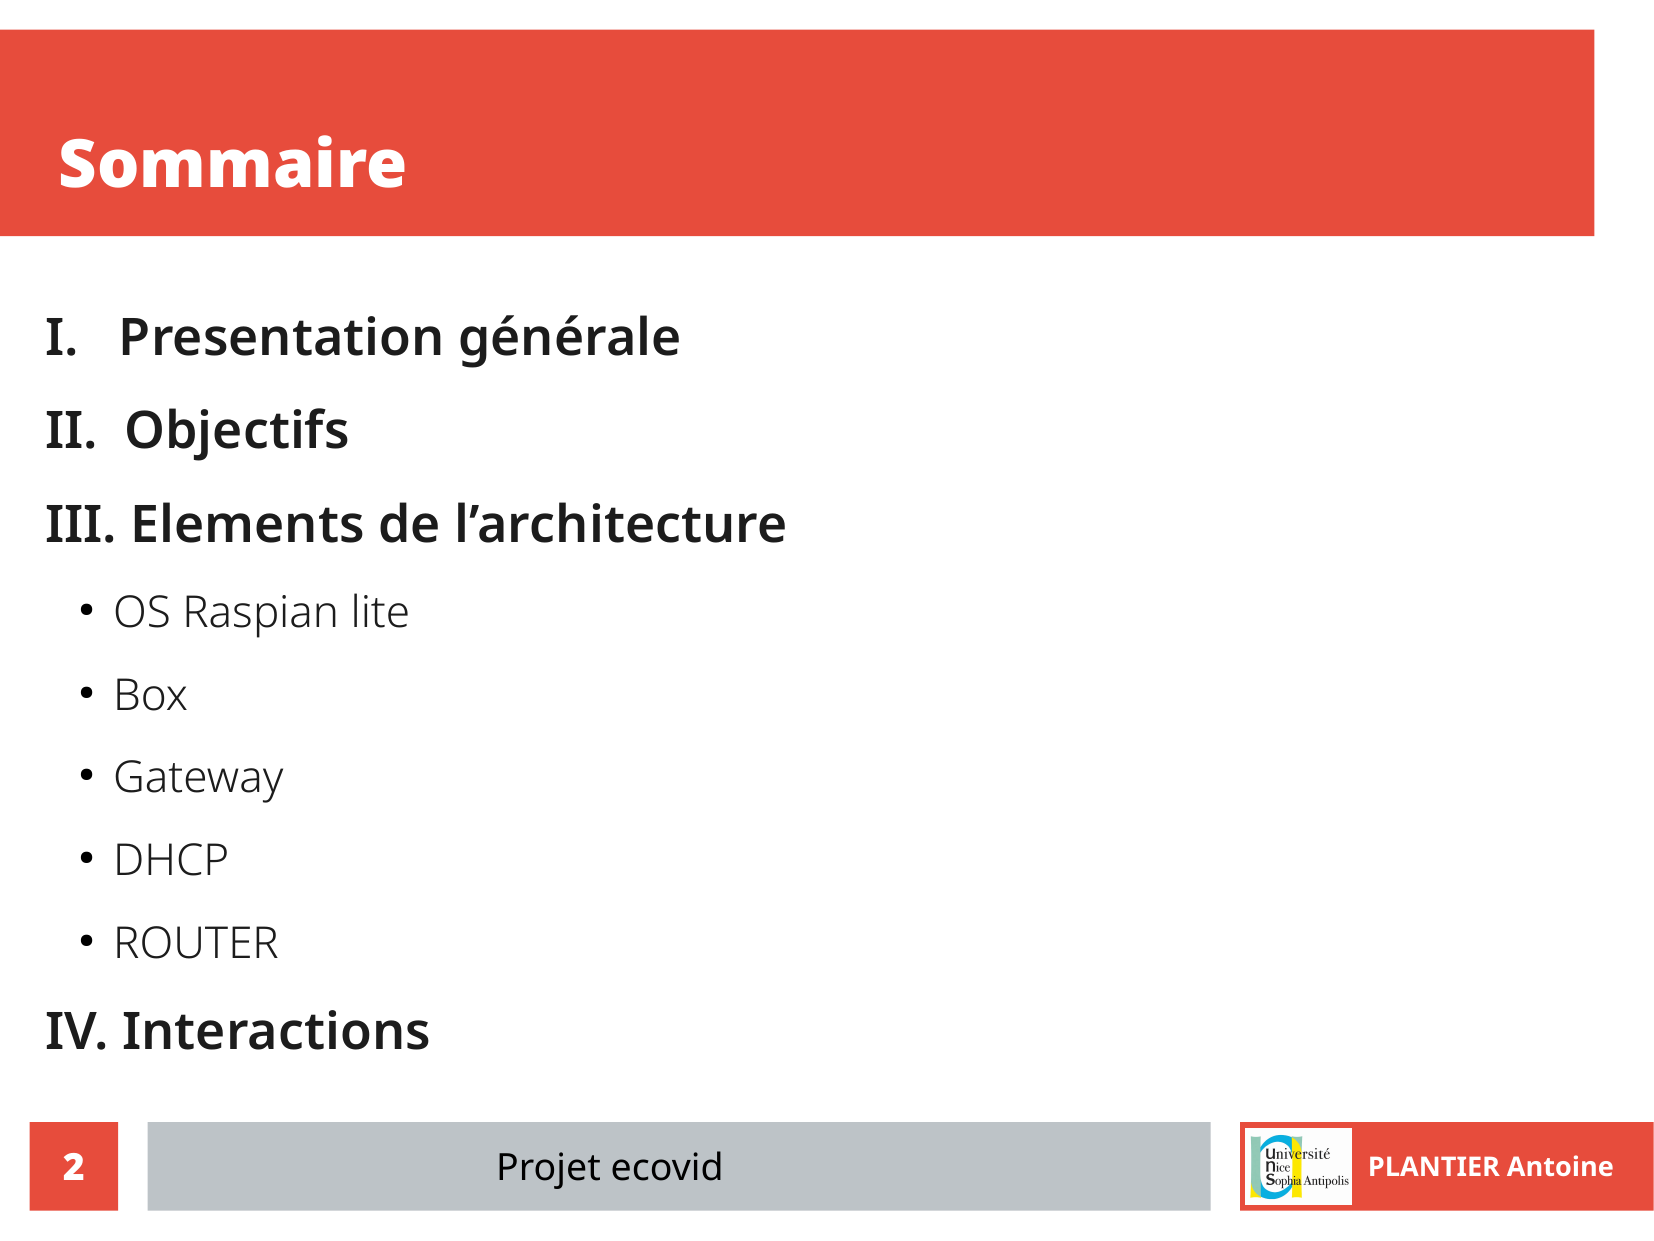

# Sommaire
I. Presentation générale
II. Objectifs
III. Elements de l’architecture
OS Raspian lite
Box
Gateway
DHCP
ROUTER
IV. Interactions
2